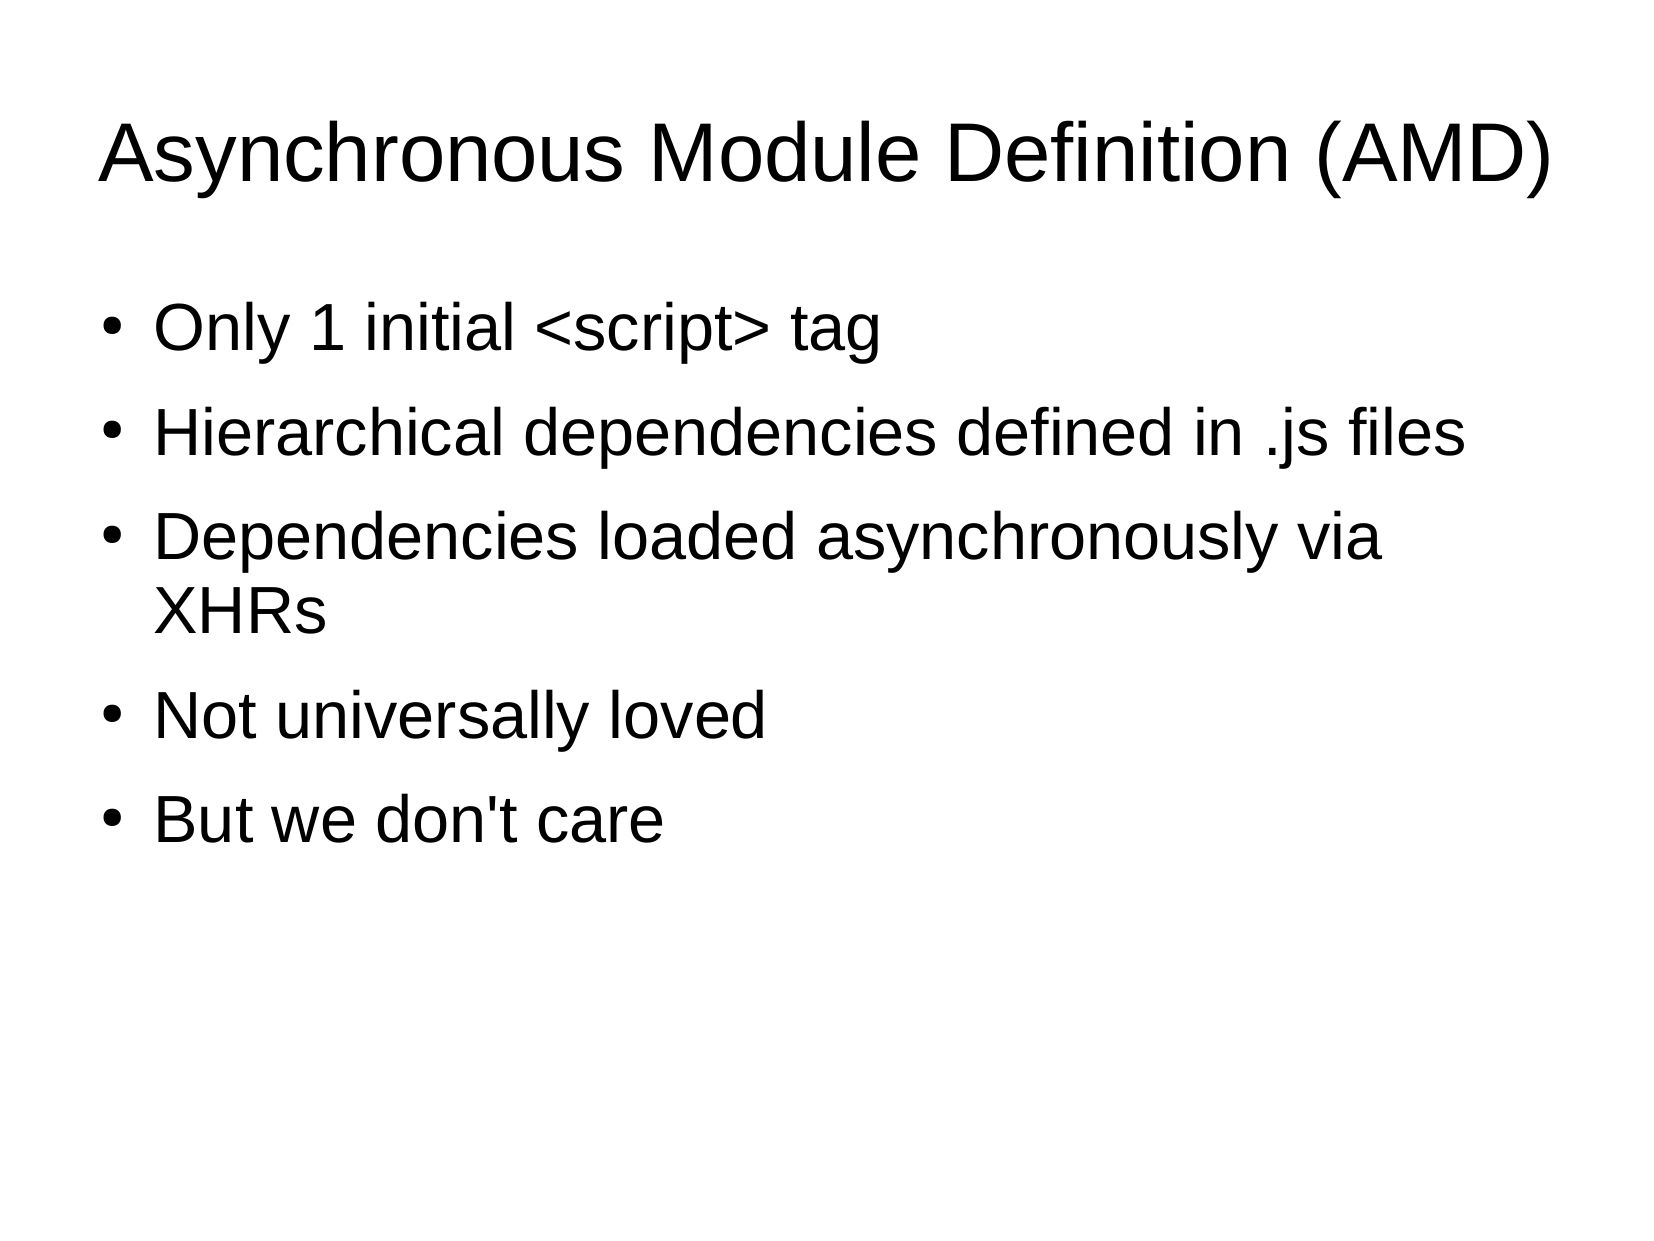

# Asynchronous Module Definition (AMD)
Only 1 initial <script> tag
Hierarchical dependencies defined in .js files
Dependencies loaded asynchronously via XHRs
Not universally loved
But we don't care